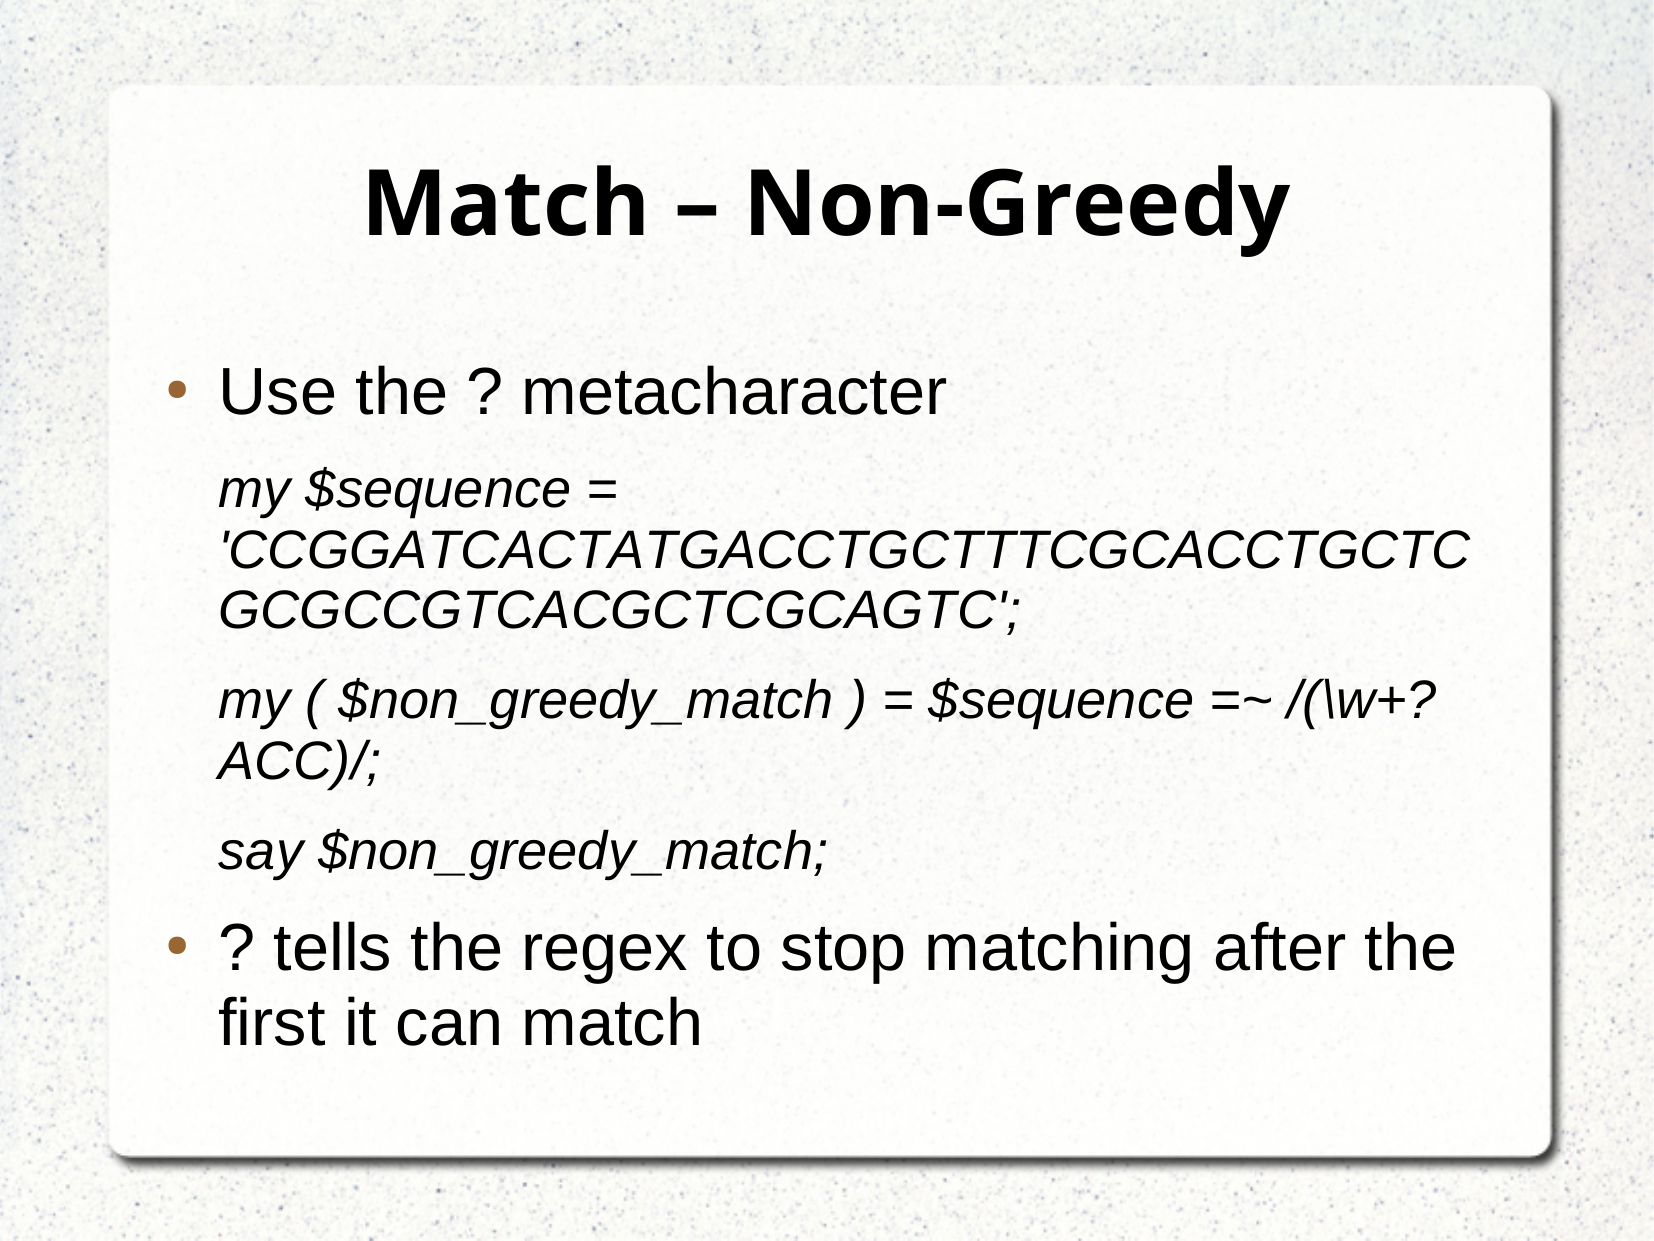

# Match – Non-Greedy
Use the ? metacharacter
my $sequence = 'CCGGATCACTATGACCTGCTTTCGCACCTGCTCGCGCCGTCACGCTCGCAGTC';
my ( $non_greedy_match ) = $sequence =~ /(\w+?ACC)/;
say $non_greedy_match;
? tells the regex to stop matching after the first it can match